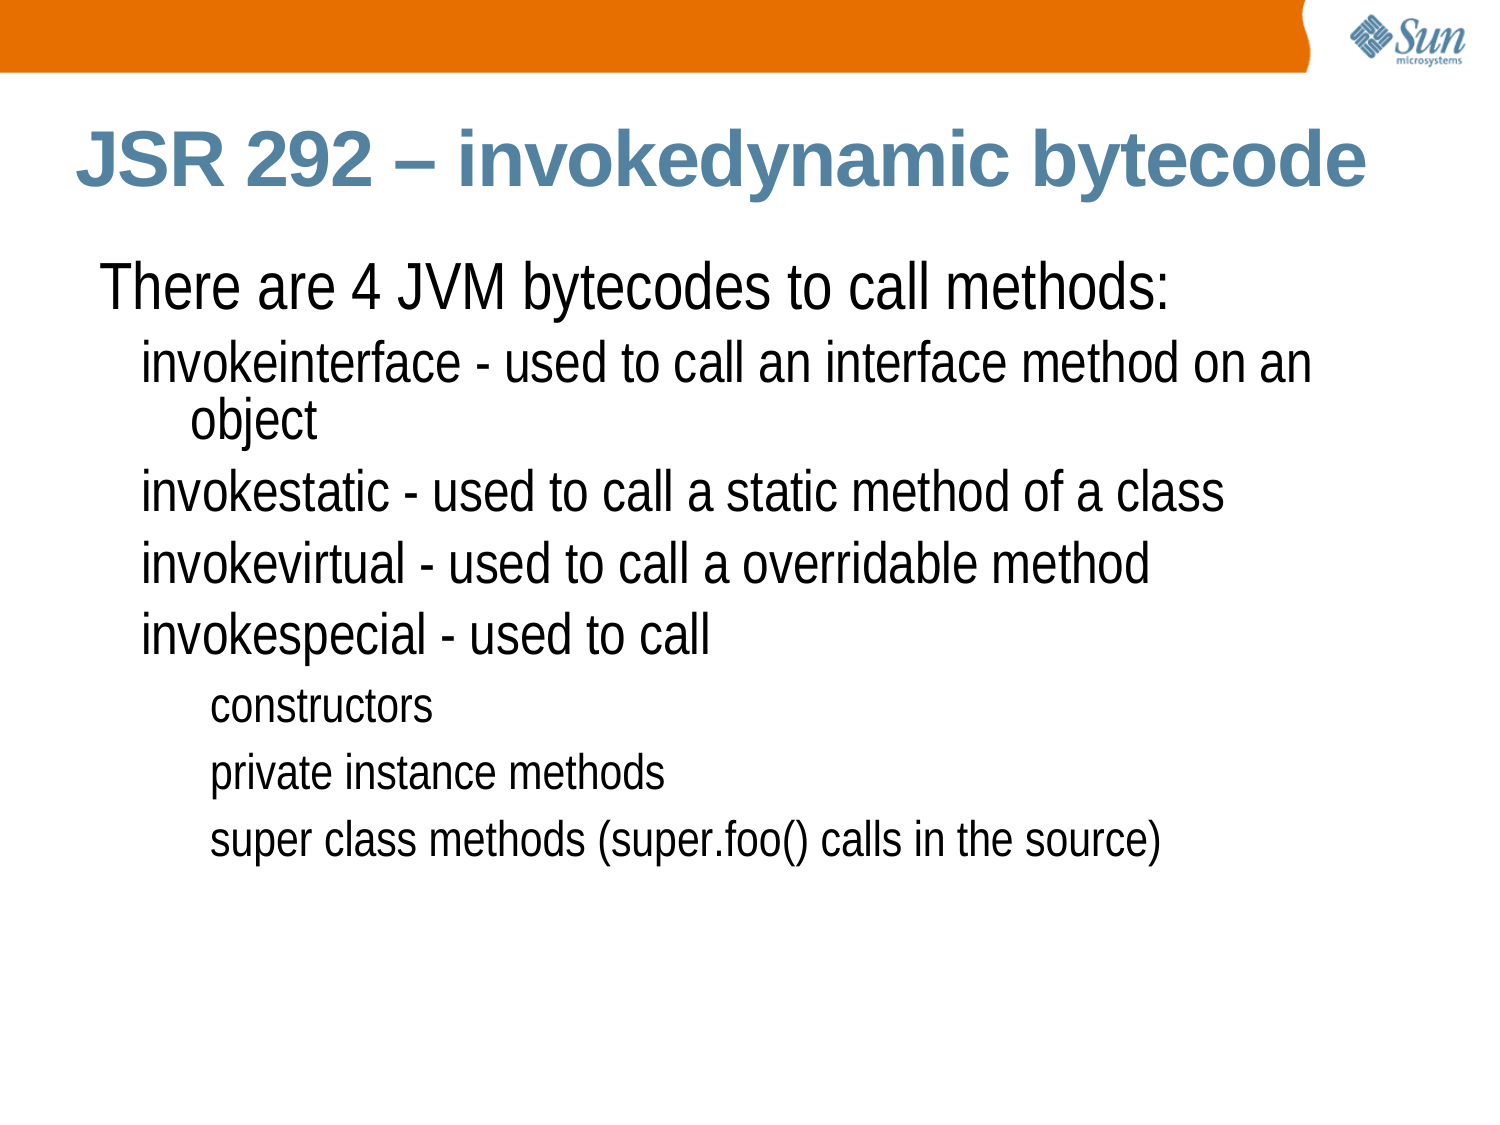

# JSR 292 – invokedynamic bytecode
 There are 4 JVM bytecodes to call methods:
invokeinterface - used to call an interface method on an object
invokestatic - used to call a static method of a class
invokevirtual - used to call a overridable method
invokespecial - used to call
constructors
private instance methods
super class methods (super.foo() calls in the source)